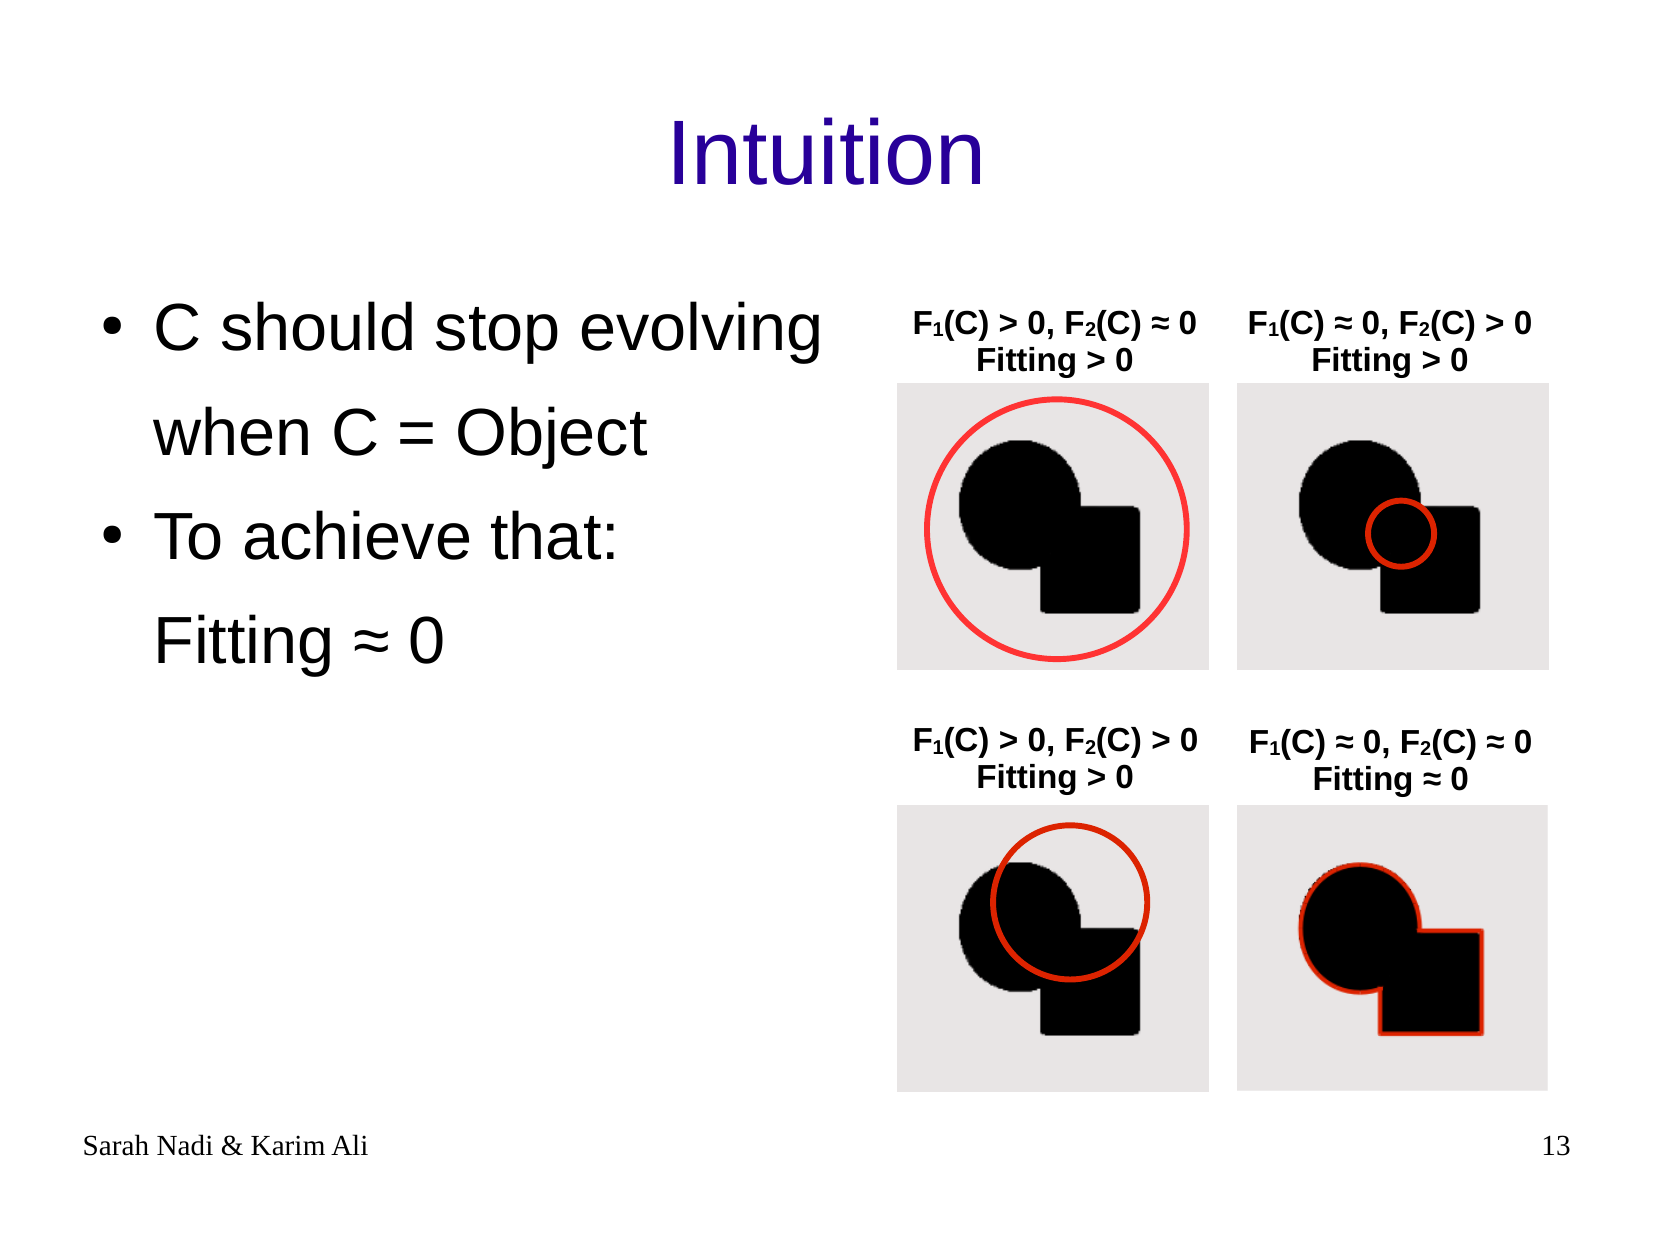

# Intuition
C should stop evolving
when C = Object
To achieve that:
Fitting ≈ 0
F1(C) > 0, F2(C) ≈ 0
Fitting > 0
F1(C) ≈ 0, F2(C) > 0
Fitting > 0
F1(C) > 0, F2(C) > 0
Fitting > 0
F1(C) ≈ 0, F2(C) ≈ 0
Fitting ≈ 0
Sarah Nadi & Karim Ali
13